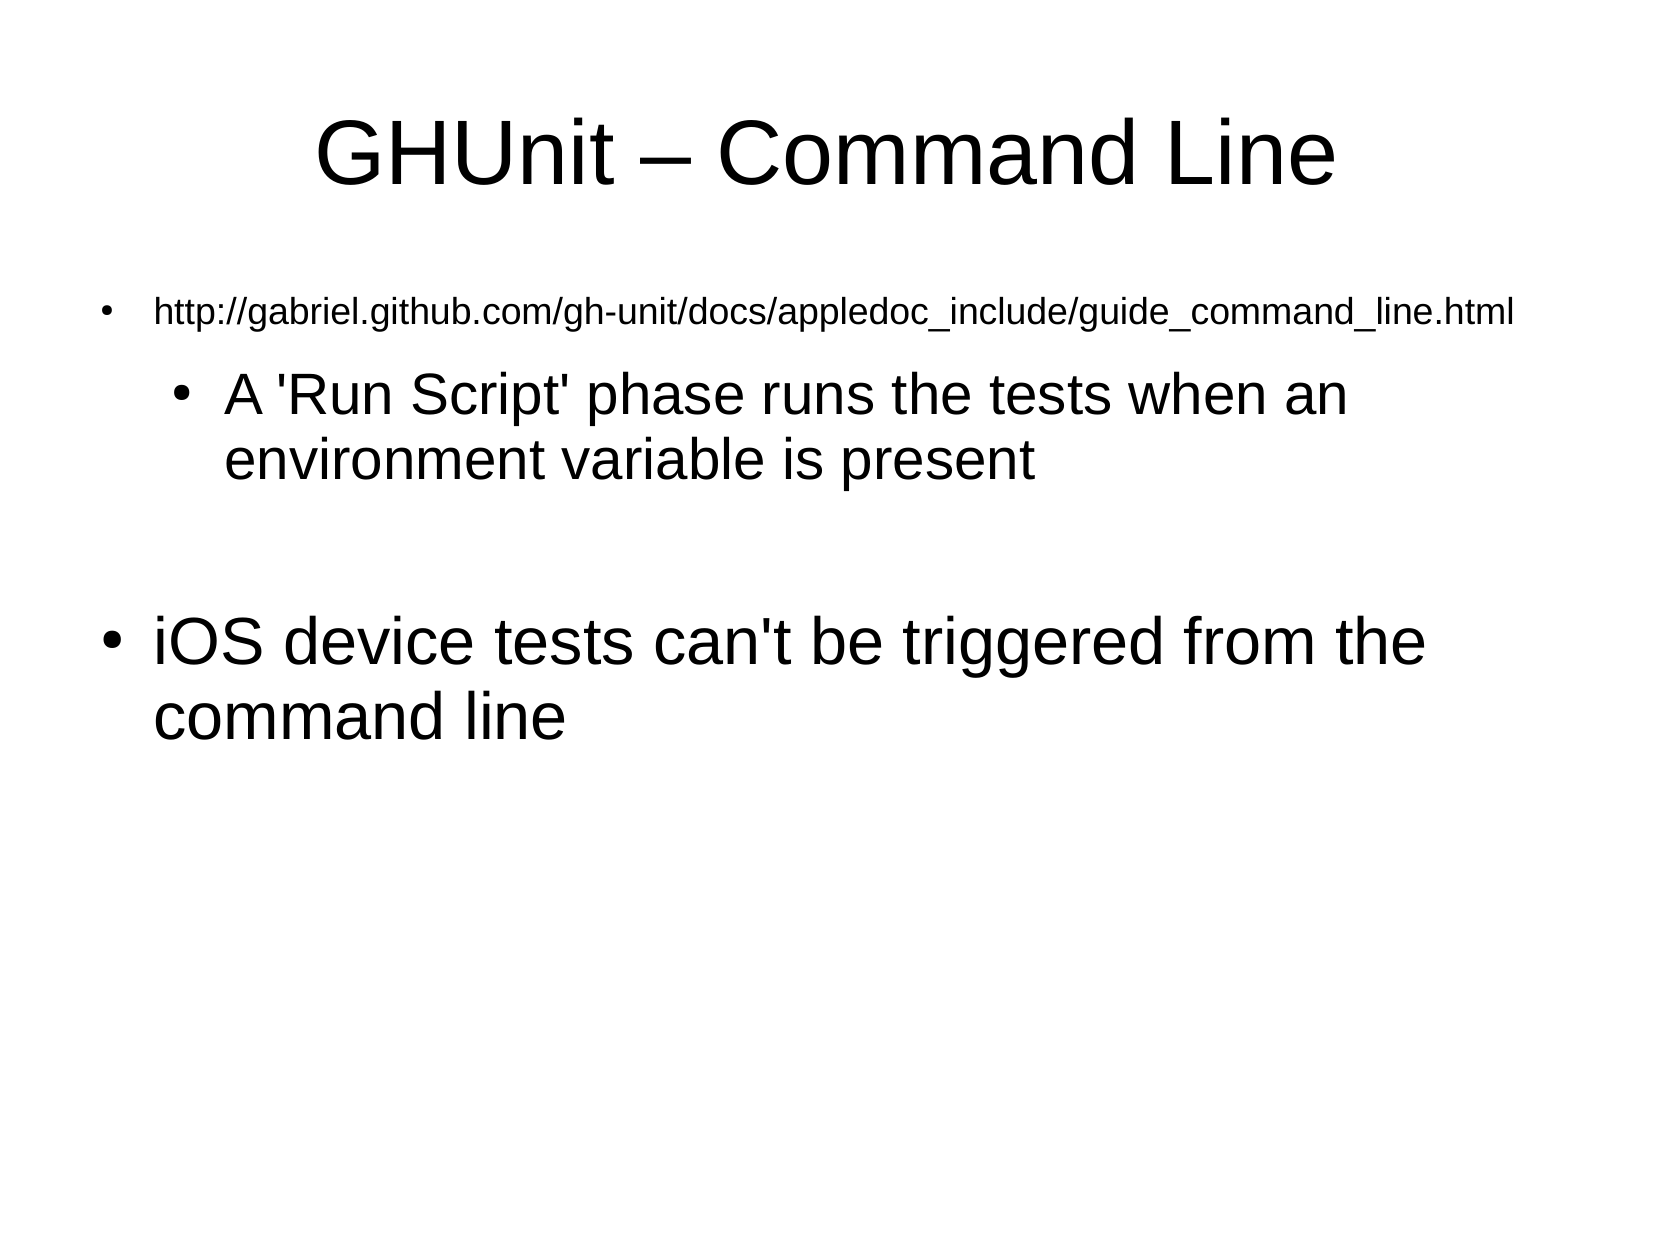

# GHUnit – Command Line
http://gabriel.github.com/gh-unit/docs/appledoc_include/guide_command_line.html
A 'Run Script' phase runs the tests when an environment variable is present
iOS device tests can't be triggered from the command line